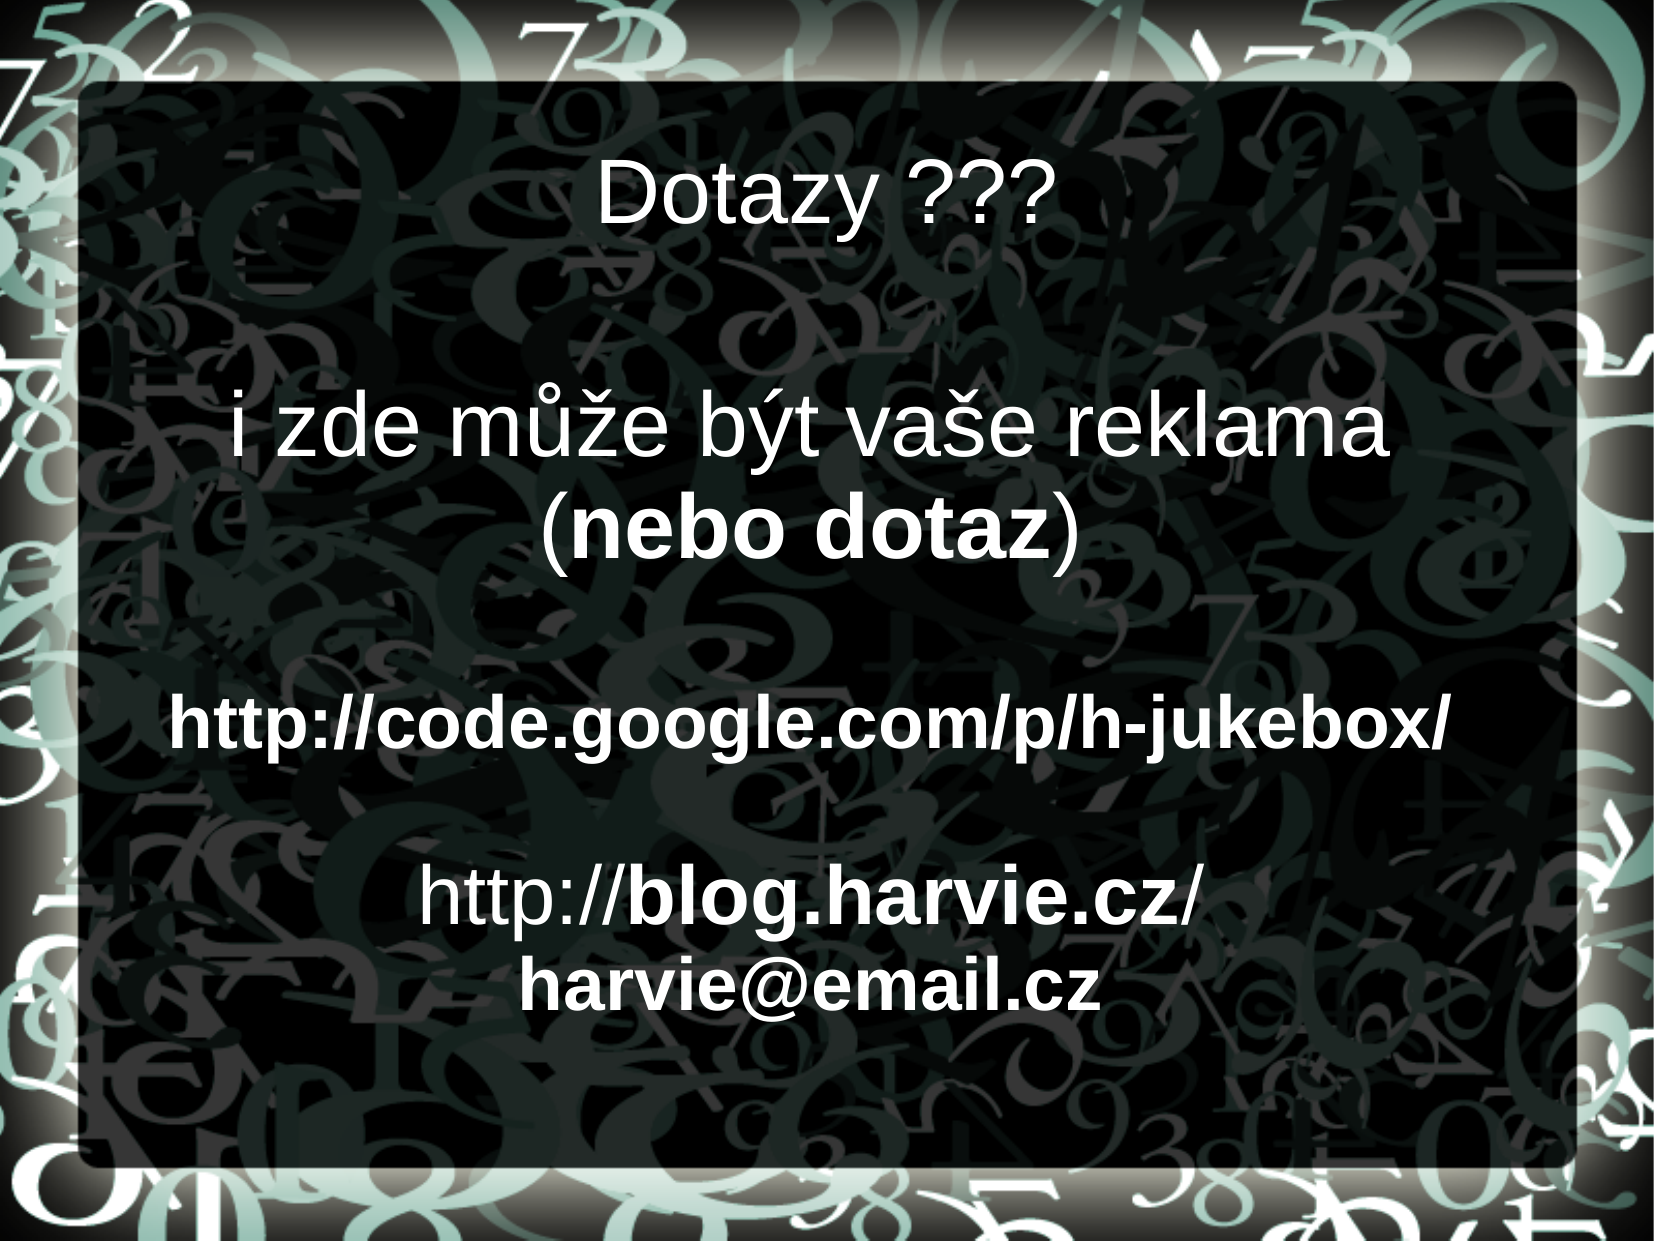

# Dotazy ???
i zde může být vaše reklama
(nebo dotaz)
http://code.google.com/p/h-jukebox/
http://blog.harvie.cz/
harvie@email.cz